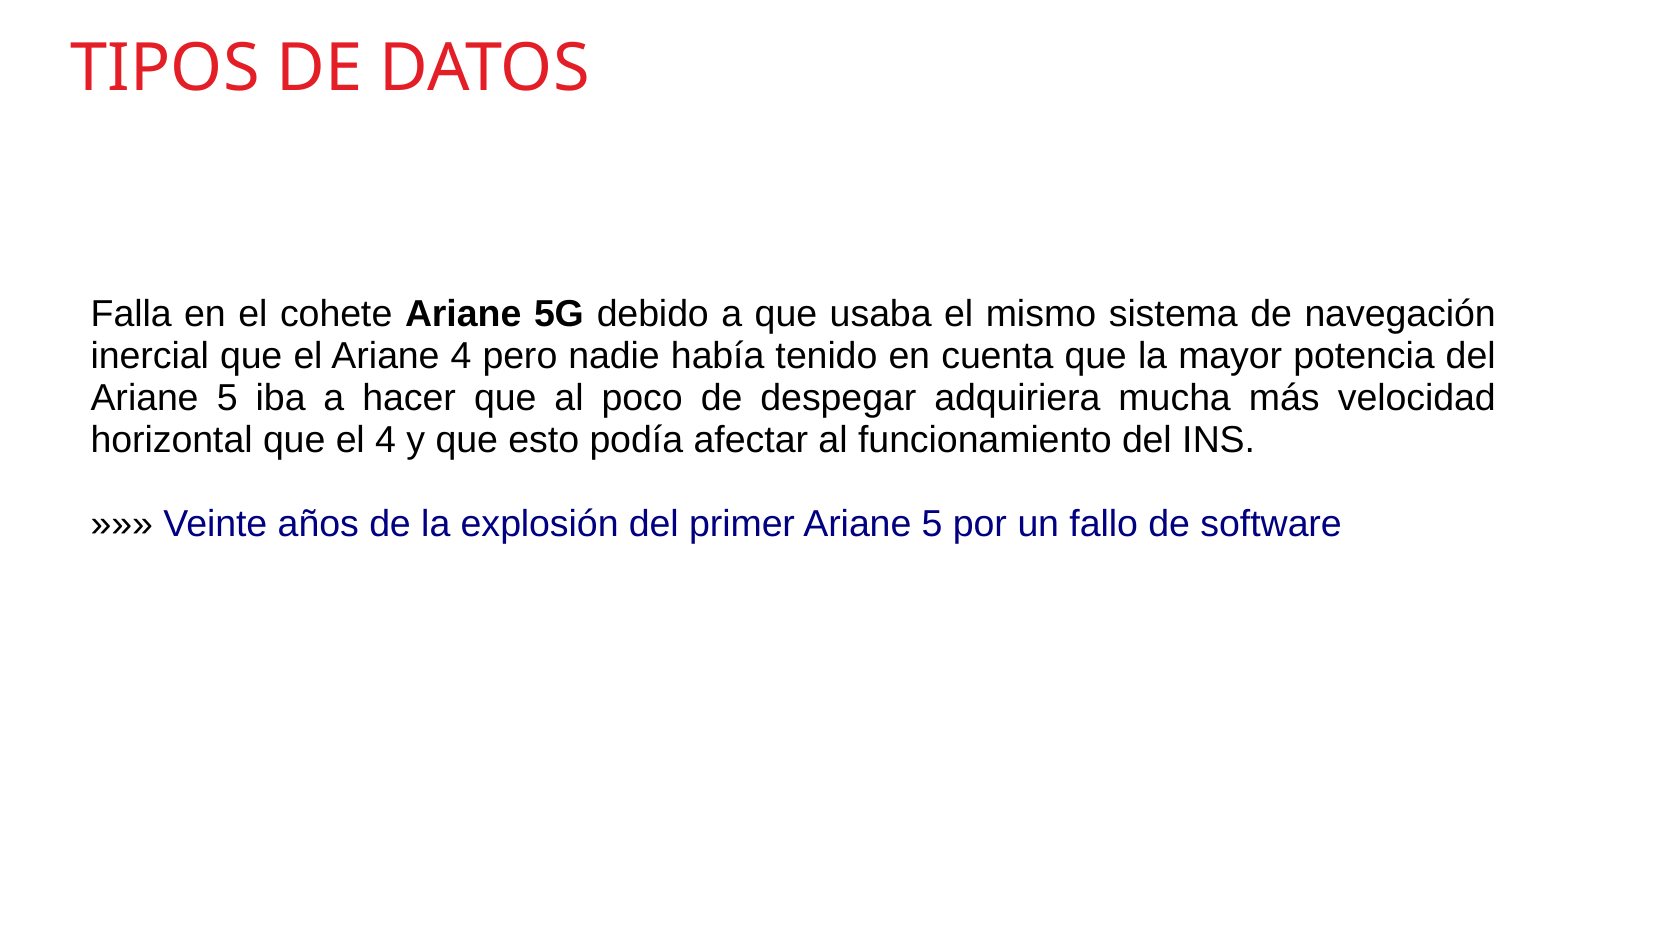

# TIPOS DE DATOS
Falla en el cohete Ariane 5G debido a que usaba el mismo sistema de navegación inercial que el Ariane 4 pero nadie había tenido en cuenta que la mayor potencia del Ariane 5 iba a hacer que al poco de despegar adquiriera mucha más velocidad horizontal que el 4 y que esto podía afectar al funcionamiento del INS.
»»» Veinte años de la explosión del primer Ariane 5 por un fallo de software